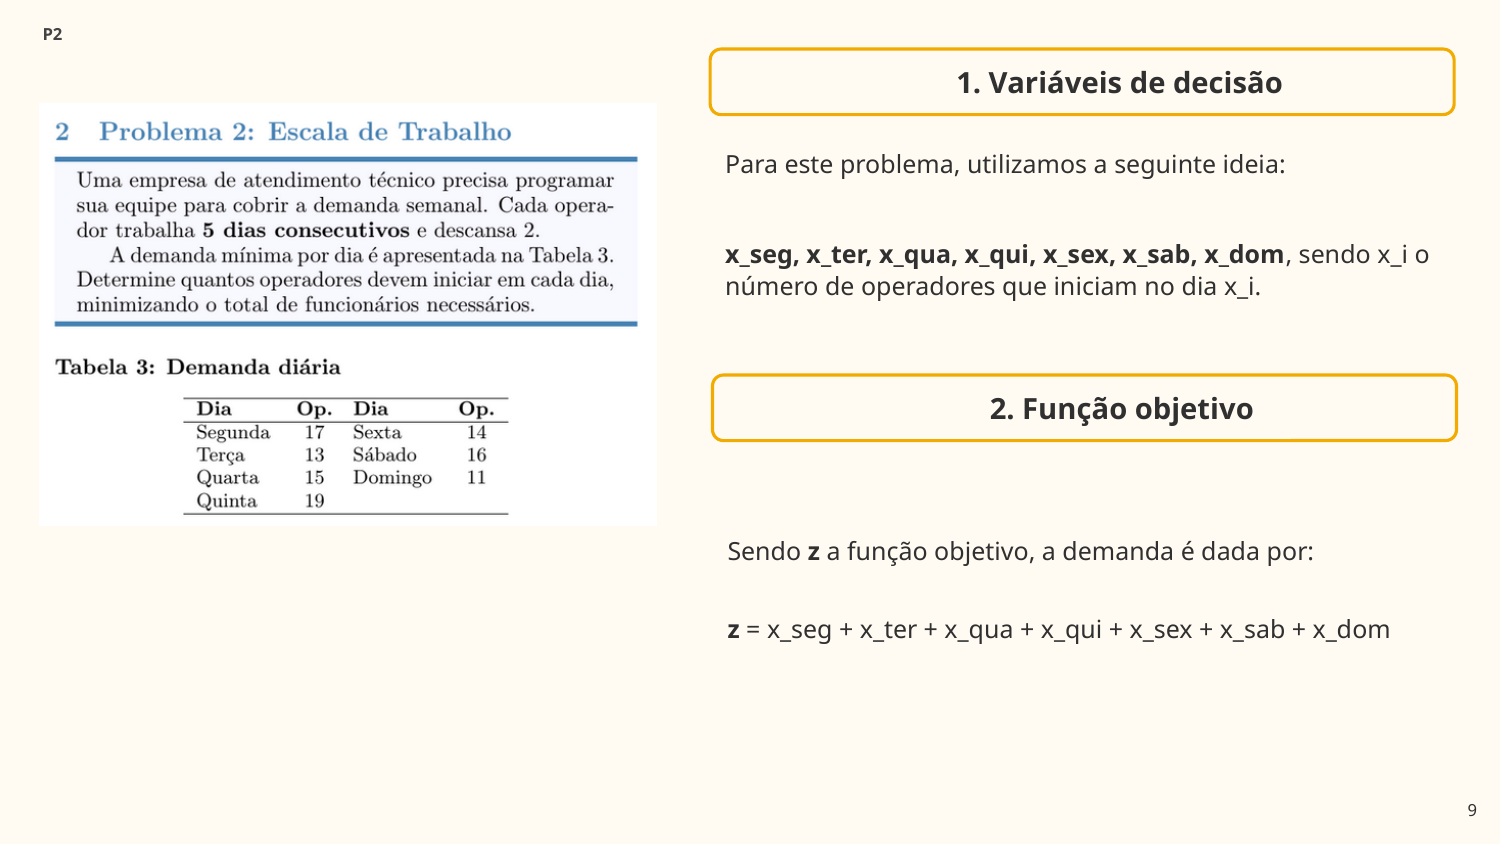

# P2
1. Variáveis de decisão
Para este problema, utilizamos a seguinte ideia:
x_seg, x_ter, x_qua, x_qui, x_sex, x_sab, x_dom, sendo x_i o número de operadores que iniciam no dia x_i.
2. Função objetivo
Sendo z a função objetivo, a demanda é dada por:
z = x_seg + x_ter + x_qua + x_qui + x_sex + x_sab + x_dom